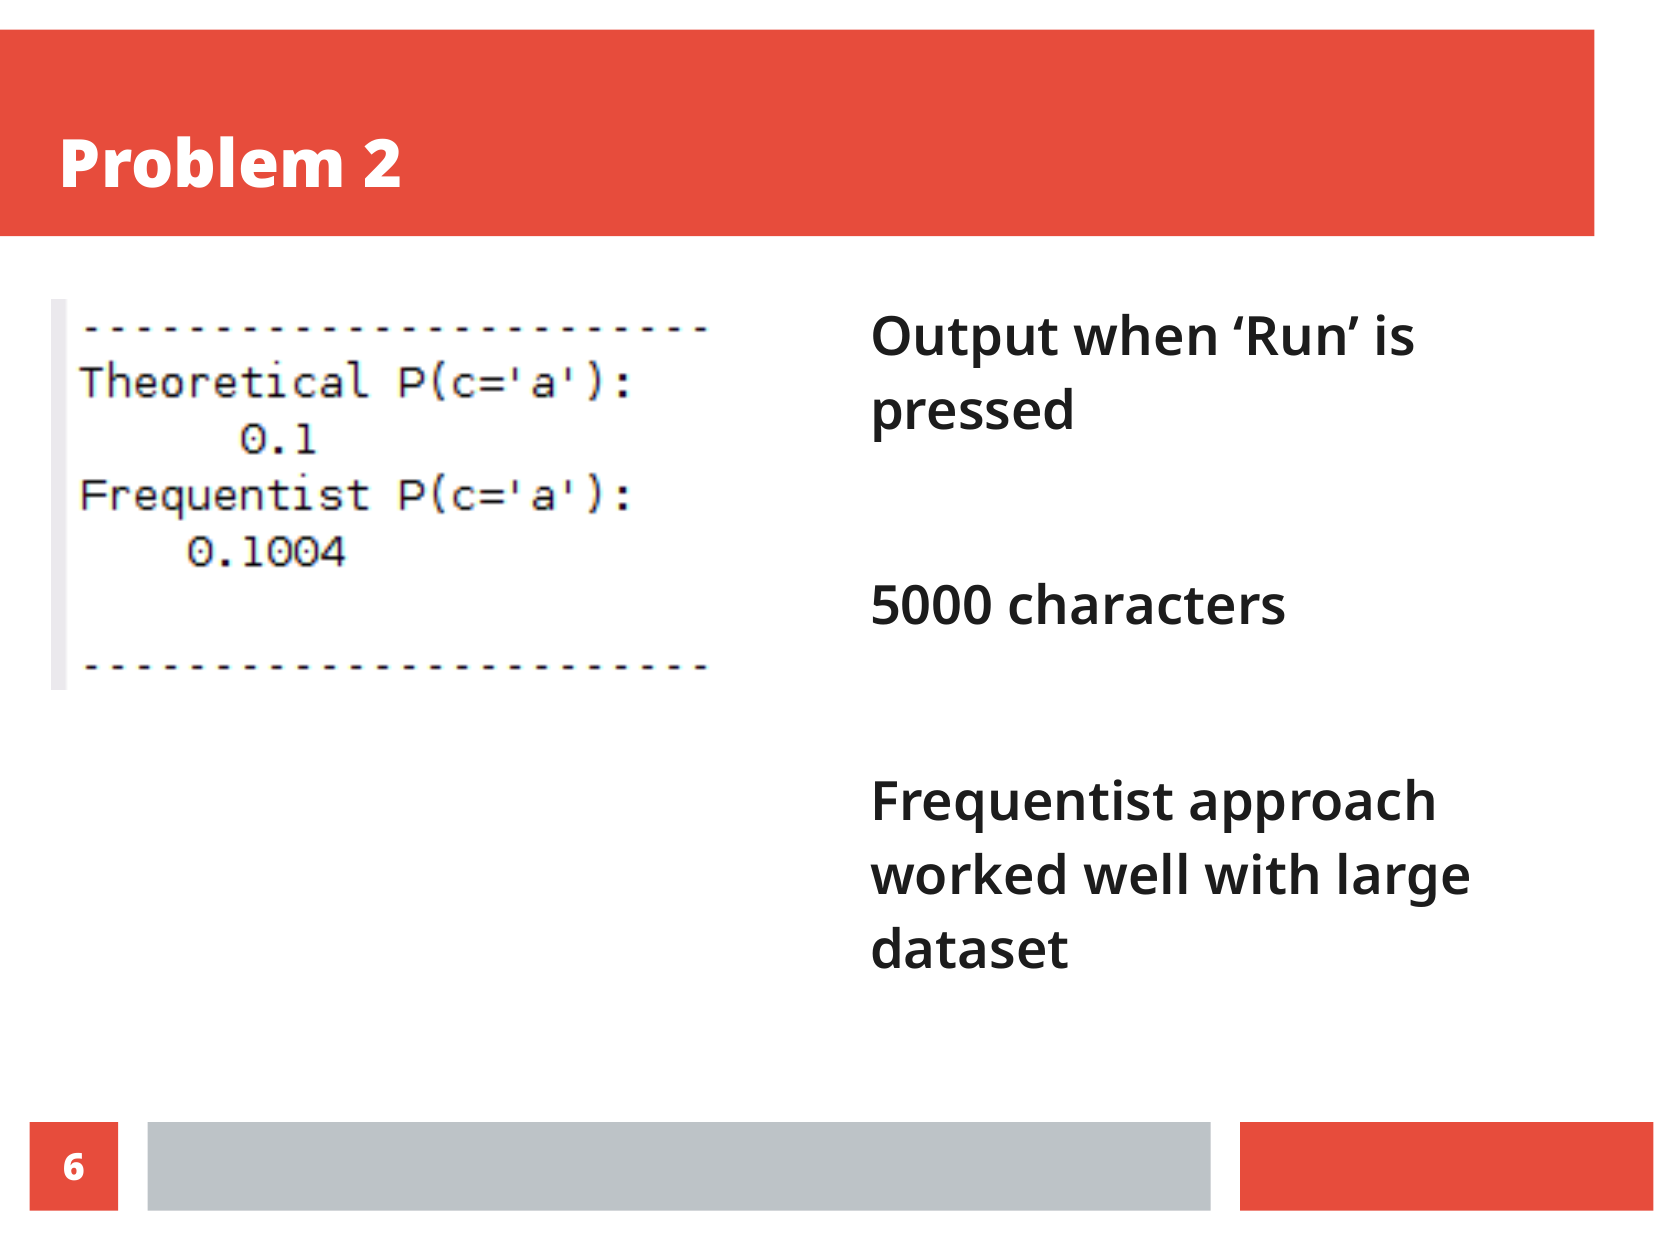

# Problem 2
Output when ‘Run’ is pressed
5000 characters
Frequentist approach worked well with large dataset
6